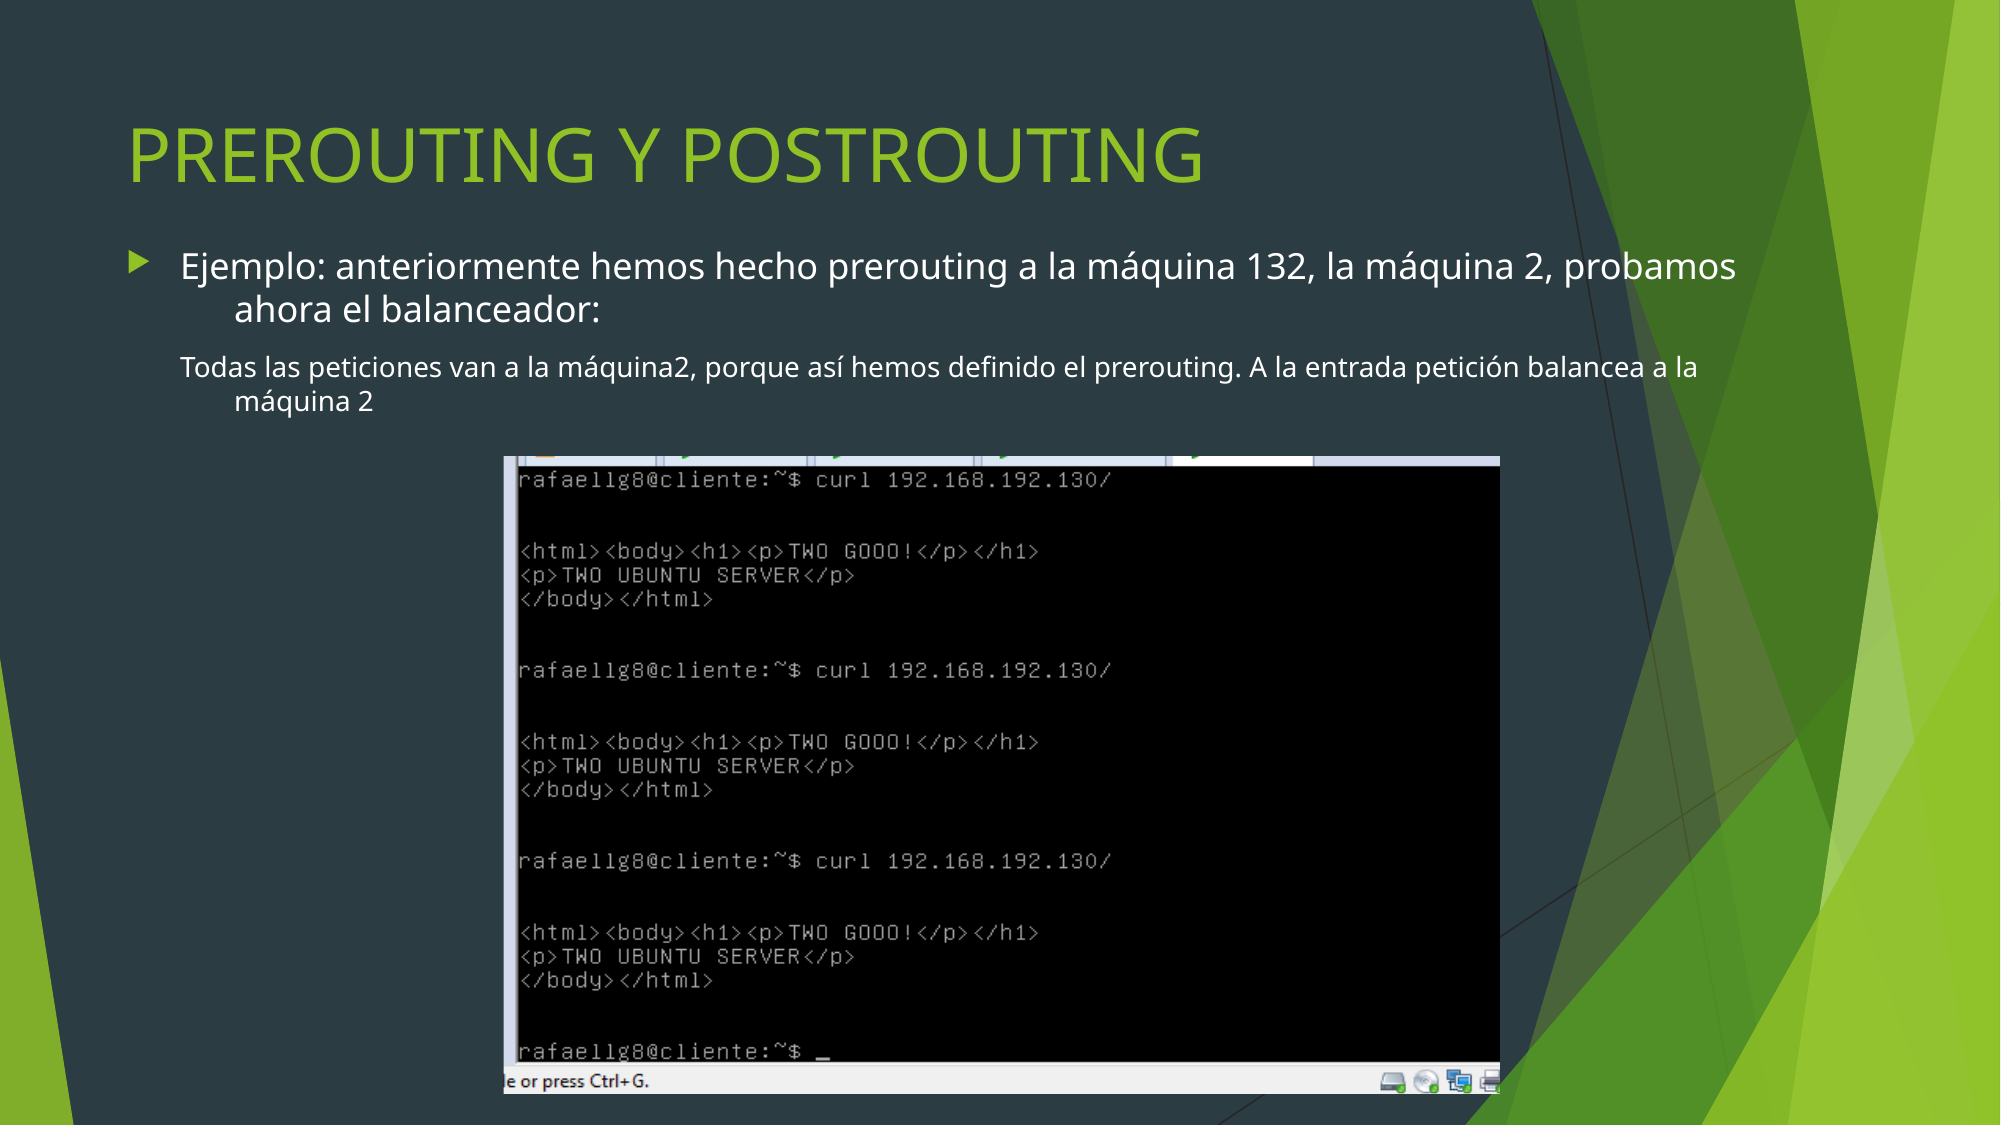

# PREROUTING Y POSTROUTING
Ejemplo: anteriormente hemos hecho prerouting a la máquina 132, la máquina 2, probamos ahora el balanceador:
Todas las peticiones van a la máquina2, porque así hemos definido el prerouting. A la entrada petición balancea a la máquina 2